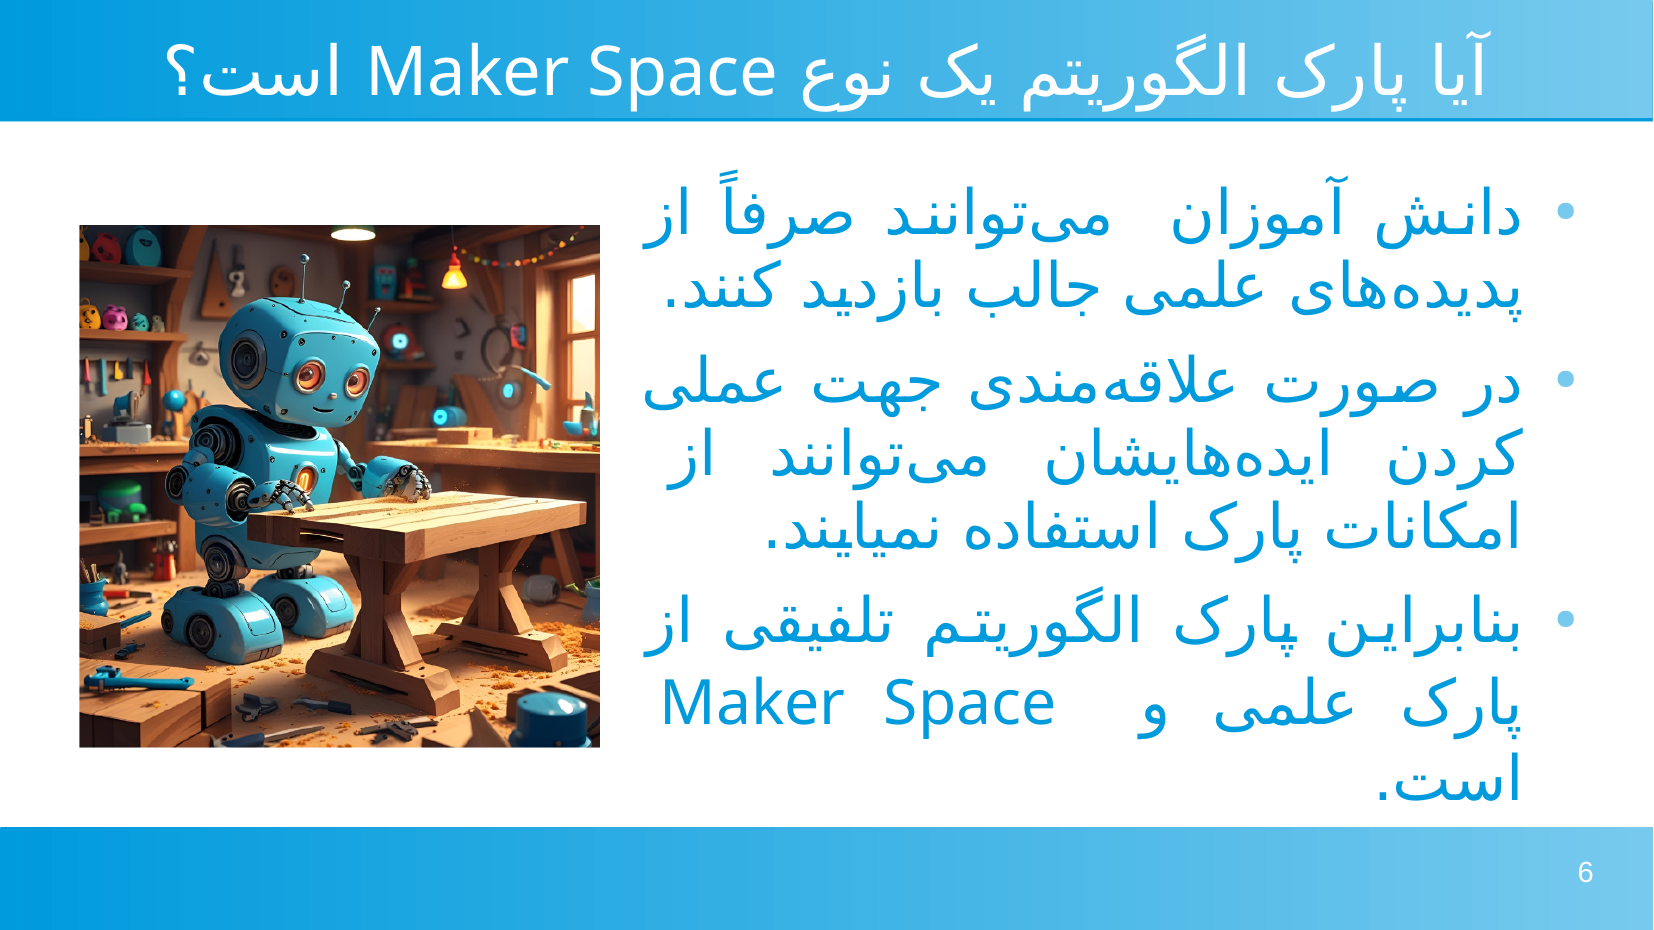

# آیا پارک الگوریتم یک نوع Maker Space است؟
دانش آموزان می‌توانند صرفاً از پدیده‌های علمی جالب بازدید کنند.
در صورت علاقه‌مندی جهت عملی کردن ایده‌هایشان می‌توانند از امکانات پارک استفاده نمیایند.
بنابراین پارک الگوریتم تلفیقی از پارک علمی و Maker Space است.
6